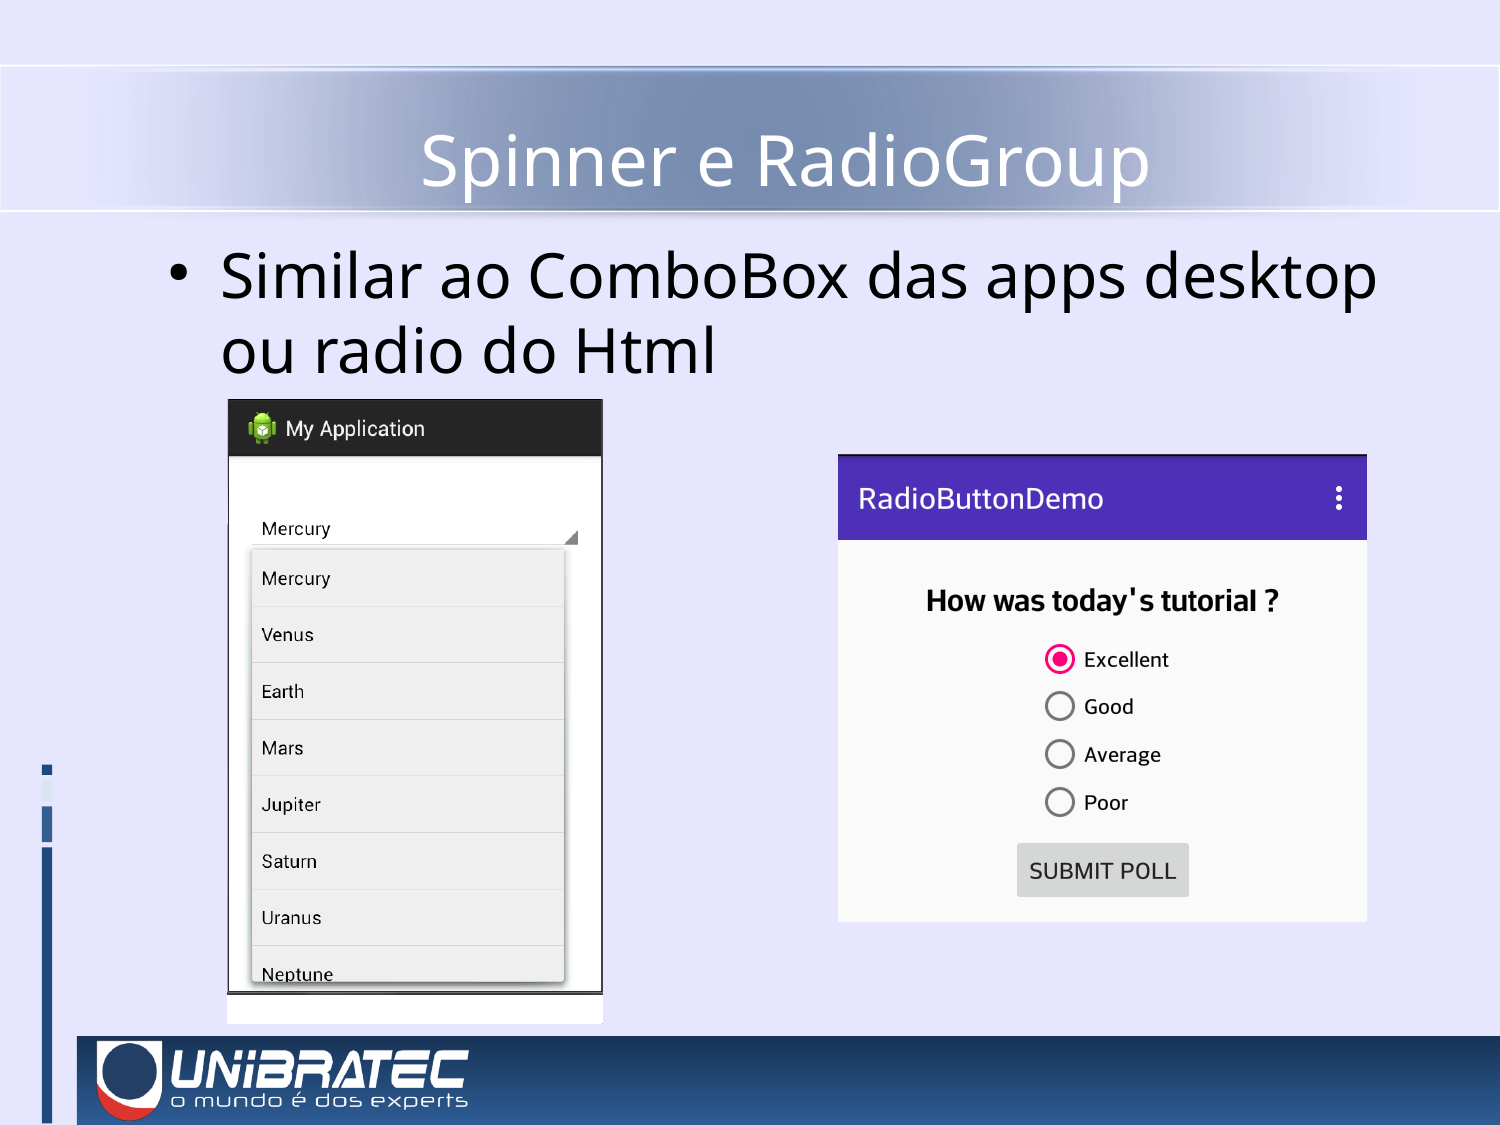

# Spinner e RadioGroup
Similar ao ComboBox das apps desktop ou radio do Html